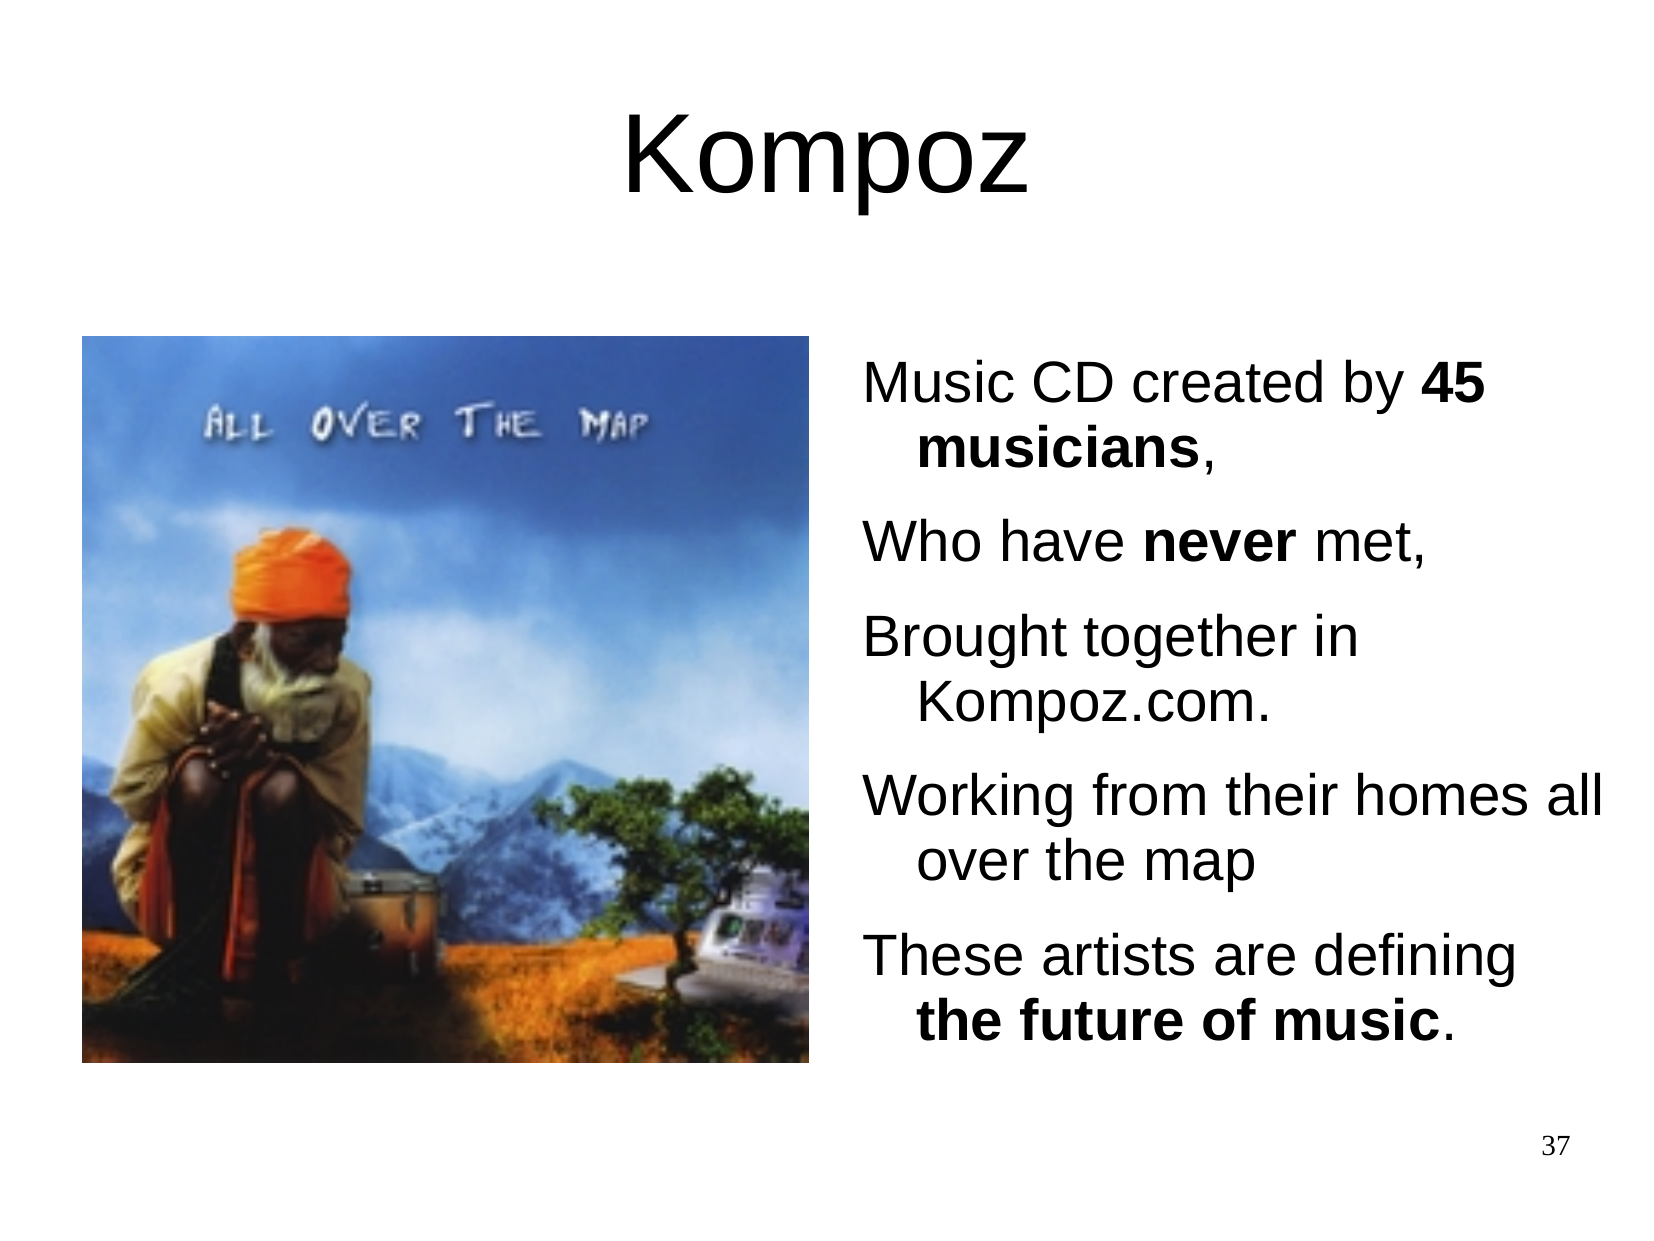

# Kompoz
Music CD created by 45 musicians,
Who have never met,
Brought together in Kompoz.com.
Working from their homes all over the map
These artists are defining the future of music.
37